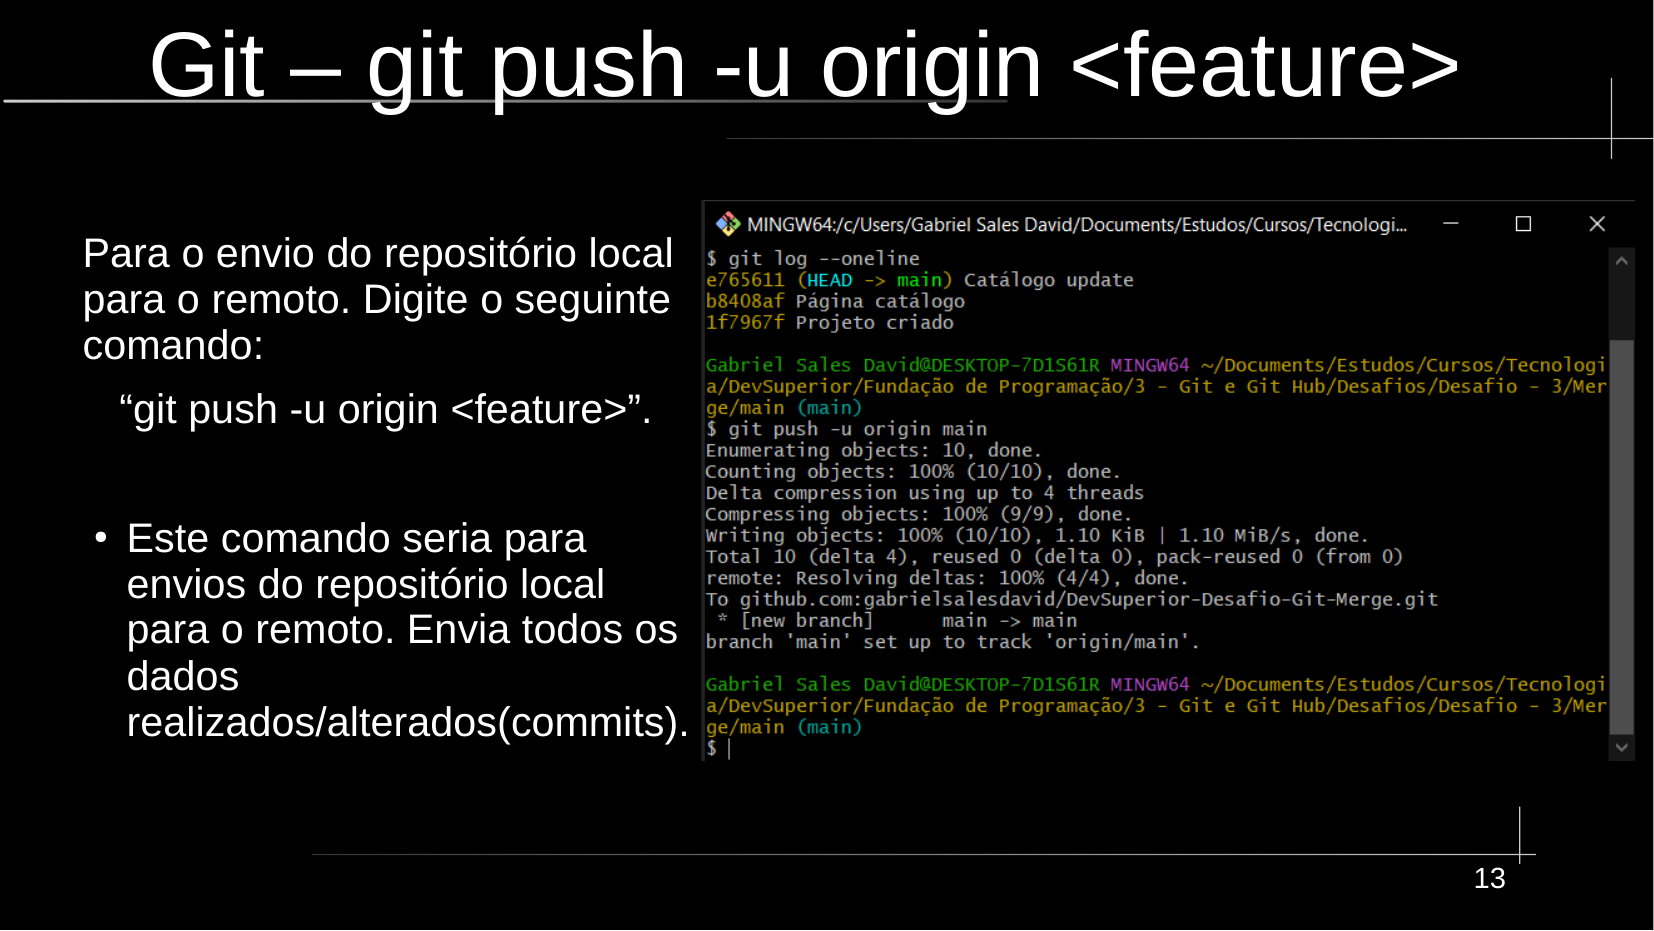

# Git – git push -u origin <feature>
Para o envio do repositório local para o remoto. Digite o seguinte comando:
“git push -u origin <feature>”.
Este comando seria para envios do repositório local para o remoto. Envia todos os dados realizados/alterados(commits).
13